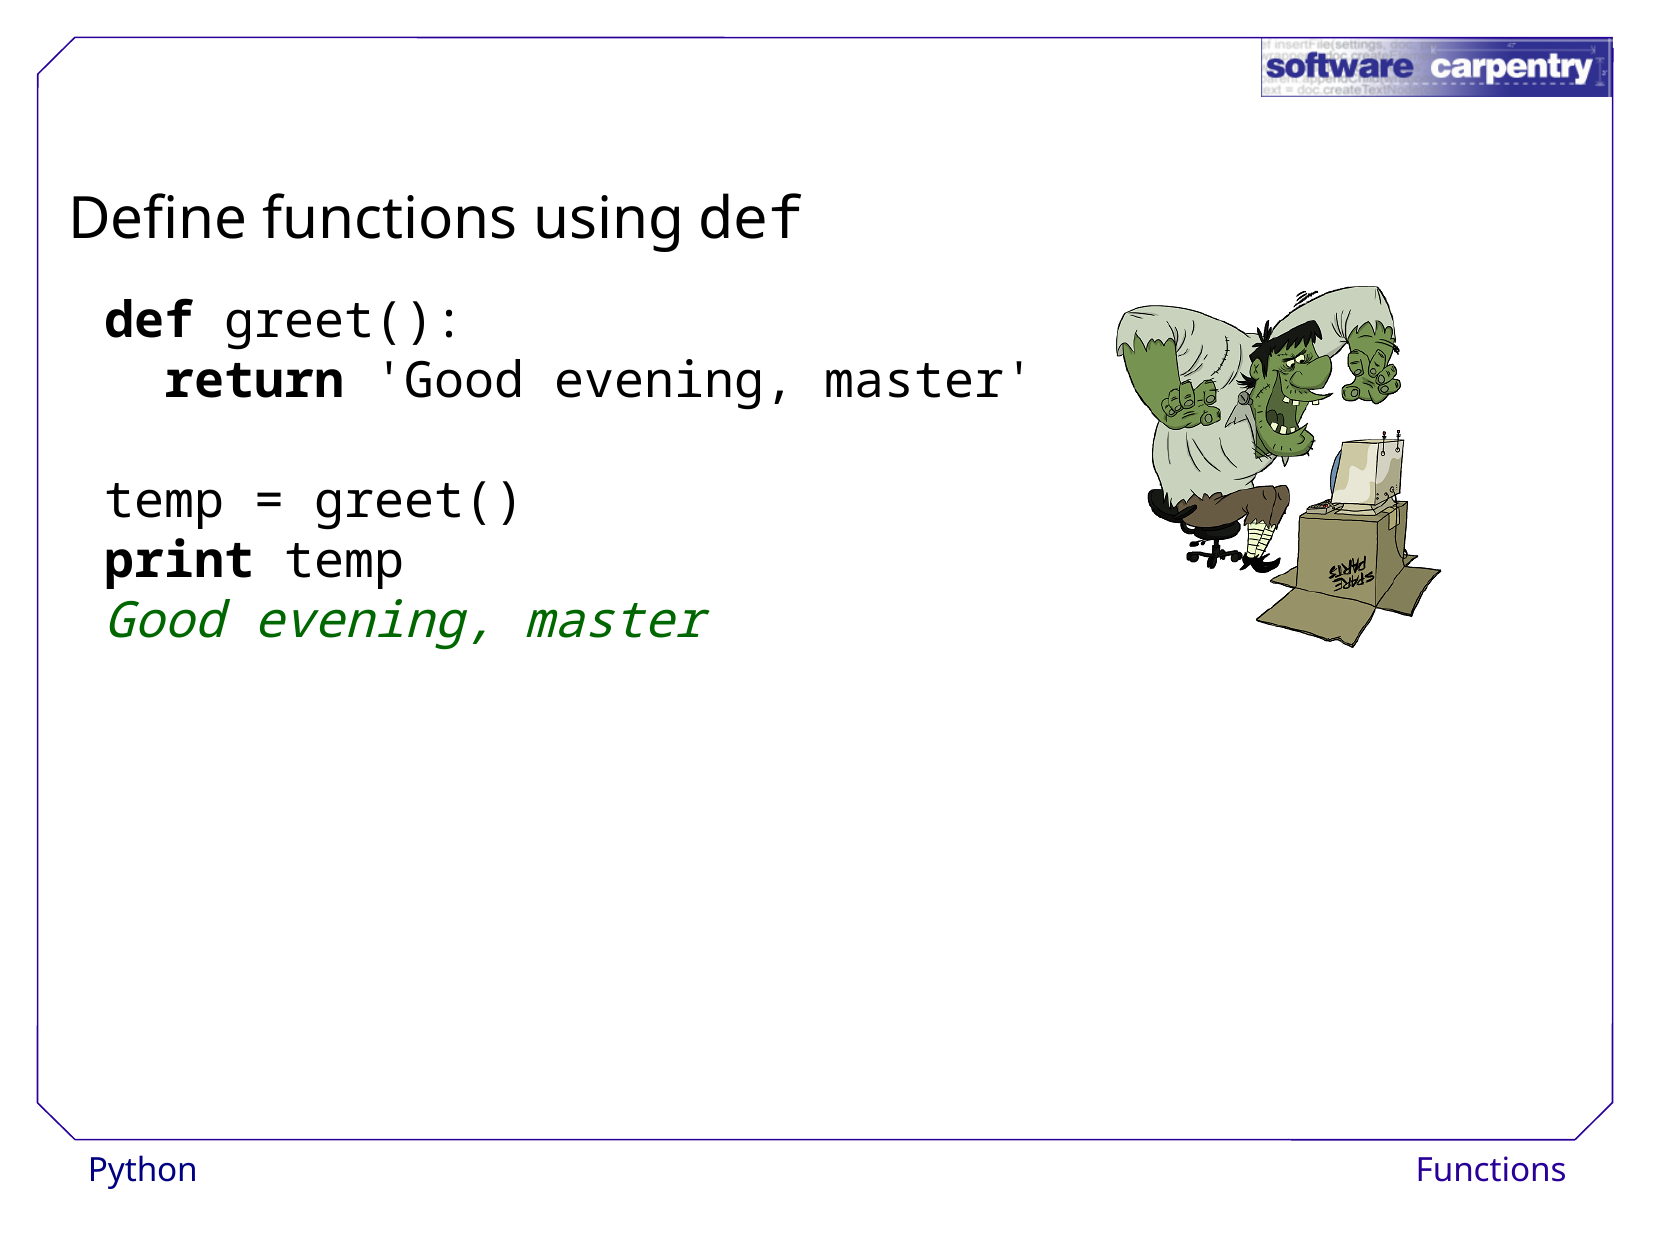

Define functions using def
def greet():
 return 'Good evening, master'
temp = greet()
print temp
Good evening, master